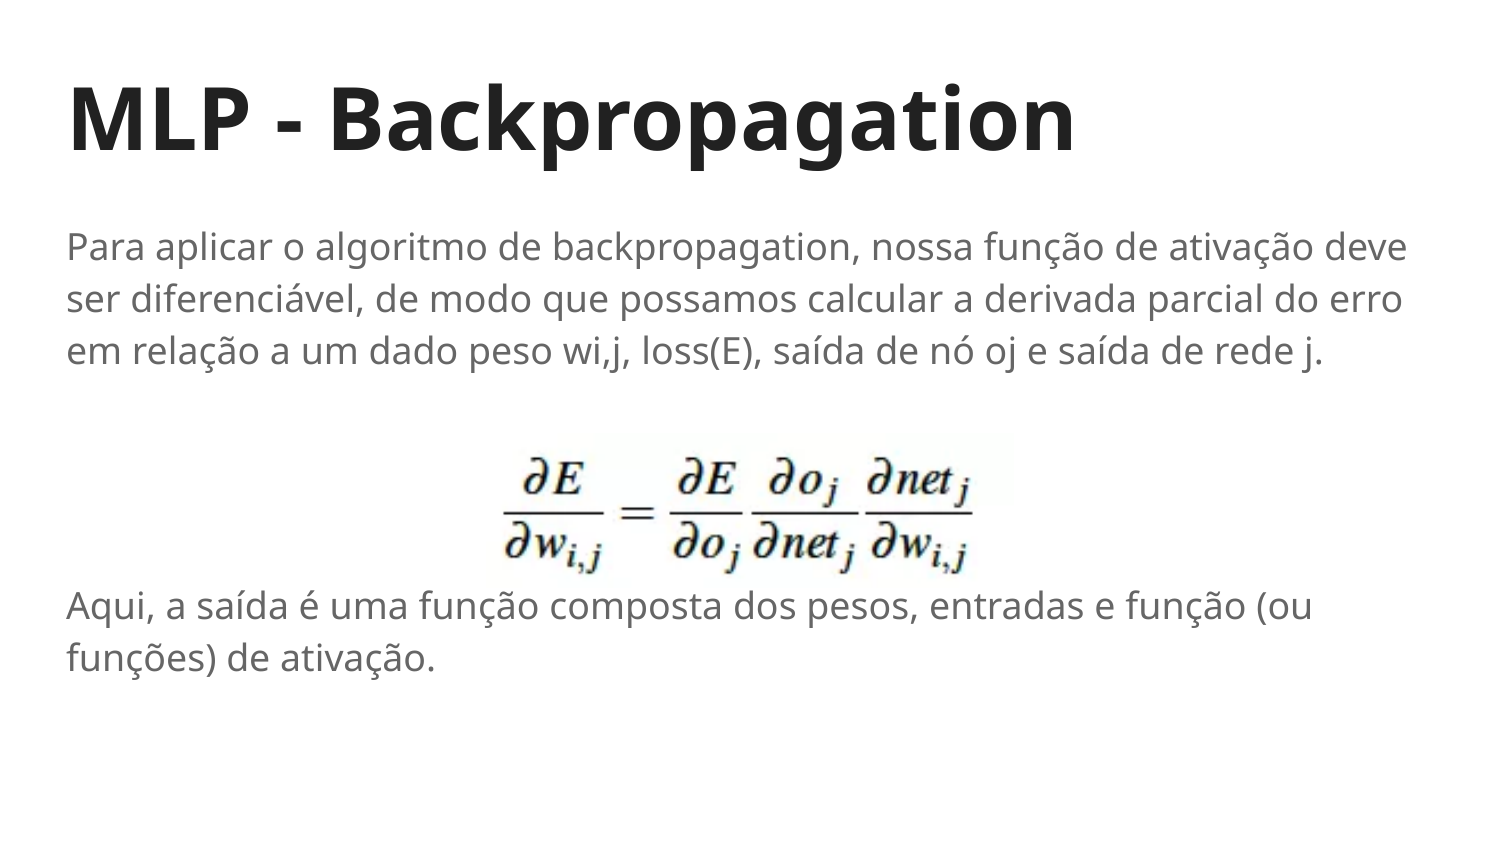

# MLP - Backpropagation
Para aplicar o algoritmo de backpropagation, nossa função de ativação deve ser diferenciável, de modo que possamos calcular a derivada parcial do erro em relação a um dado peso wi,j, loss(E), saída de nó oj e saída de rede j.
Aqui, a saída é uma função composta dos pesos, entradas e função (ou funções) de ativação.